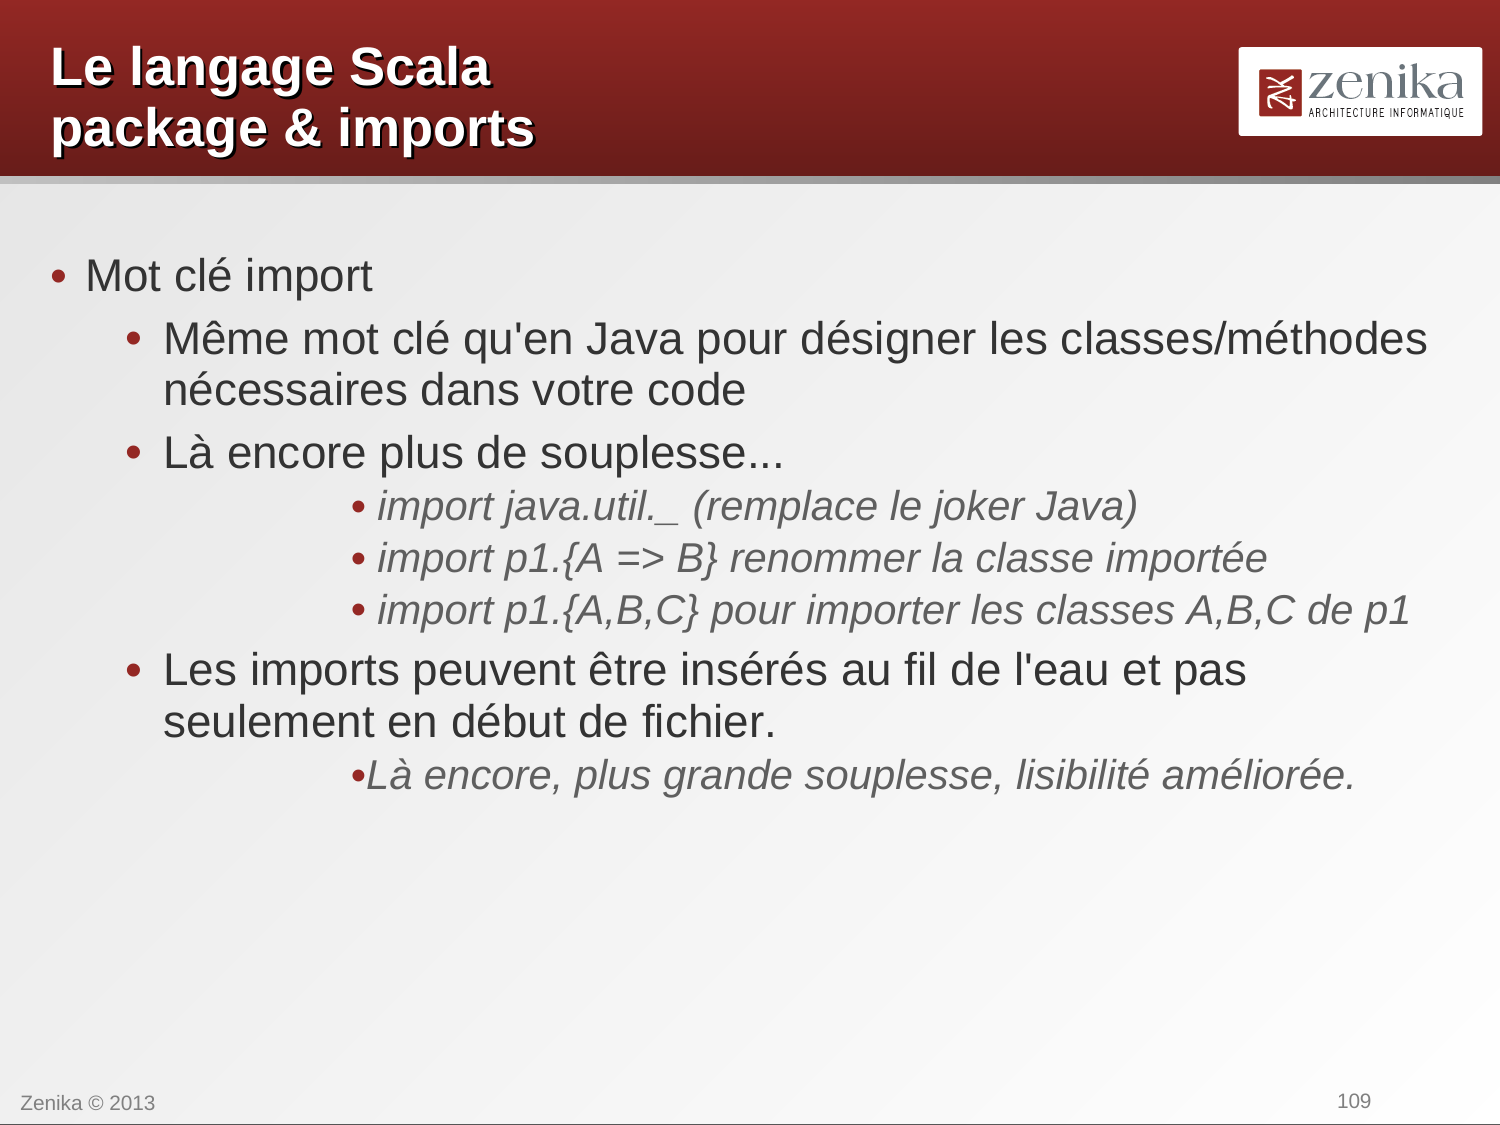

# Le langage Scala package & imports
Mot clé import
Même mot clé qu'en Java pour désigner les classes/méthodes nécessaires dans votre code
Là encore plus de souplesse...
 import java.util._ (remplace le joker Java)
 import p1.{A => B} renommer la classe importée
 import p1.{A,B,C} pour importer les classes A,B,C de p1
Les imports peuvent être insérés au fil de l'eau et pas seulement en début de fichier.
Là encore, plus grande souplesse, lisibilité améliorée.